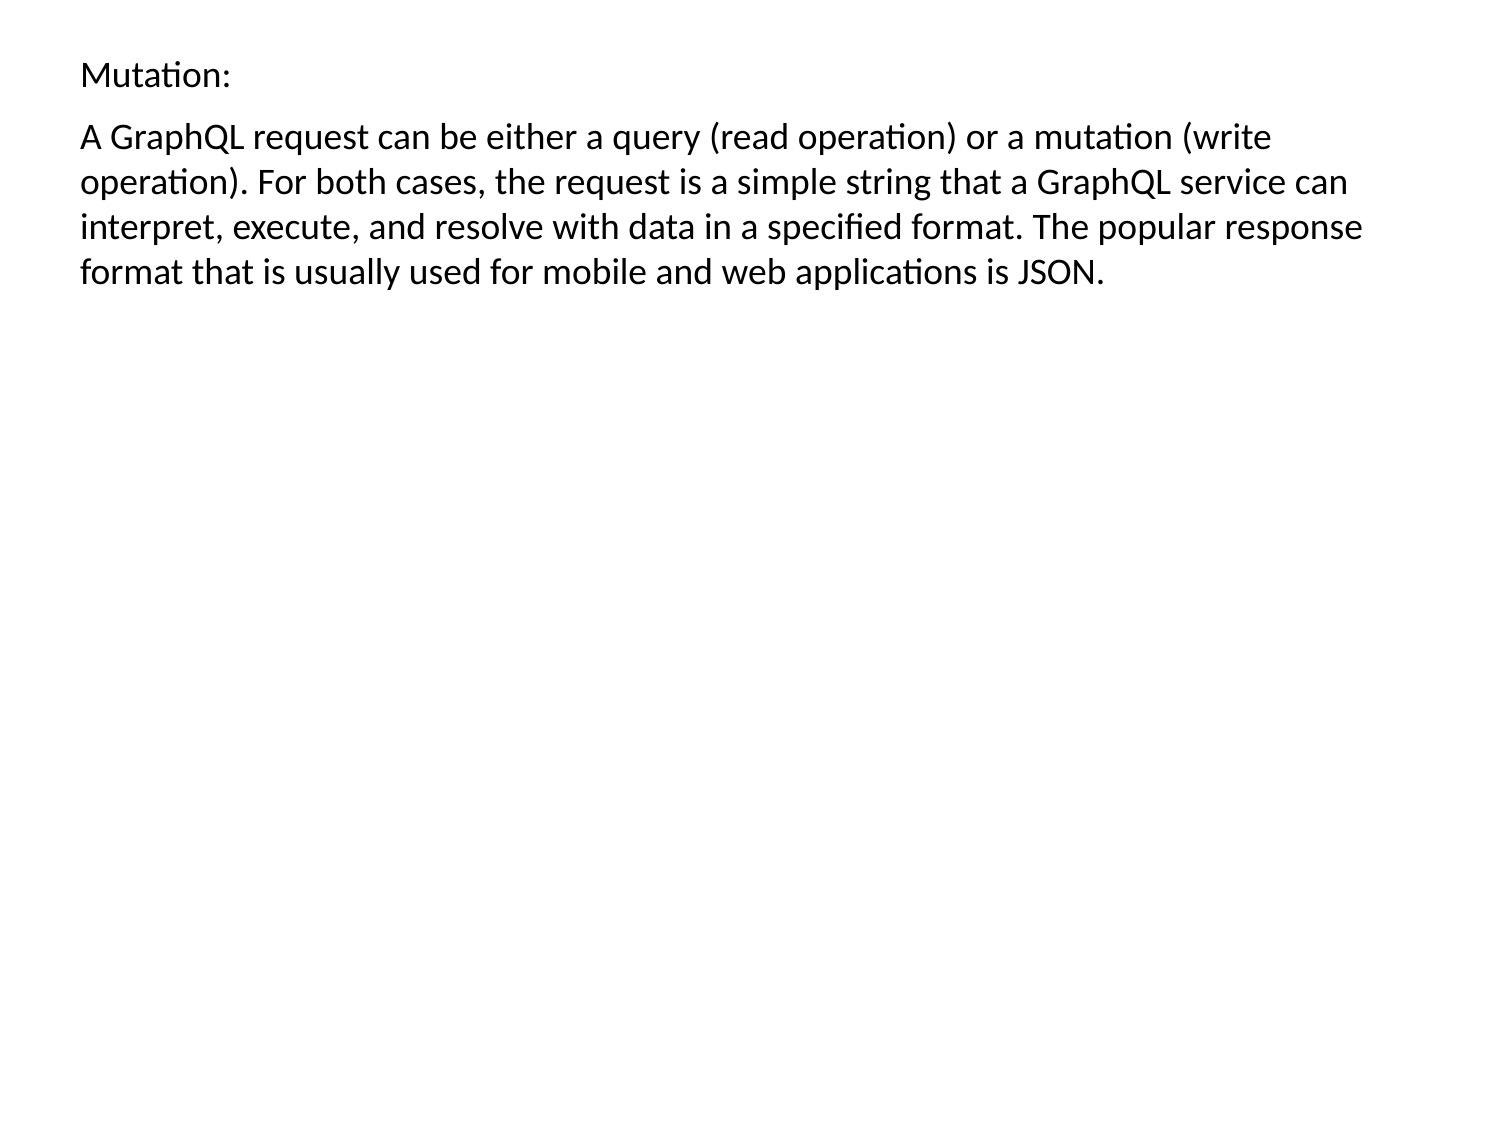

# Mutation:
A GraphQL request can be either a query (read operation) or a mutation (write operation). For both cases, the request is a simple string that a GraphQL service can interpret, execute, and resolve with data in a specified format. The popular response format that is usually used for mobile and web applications is JSON.